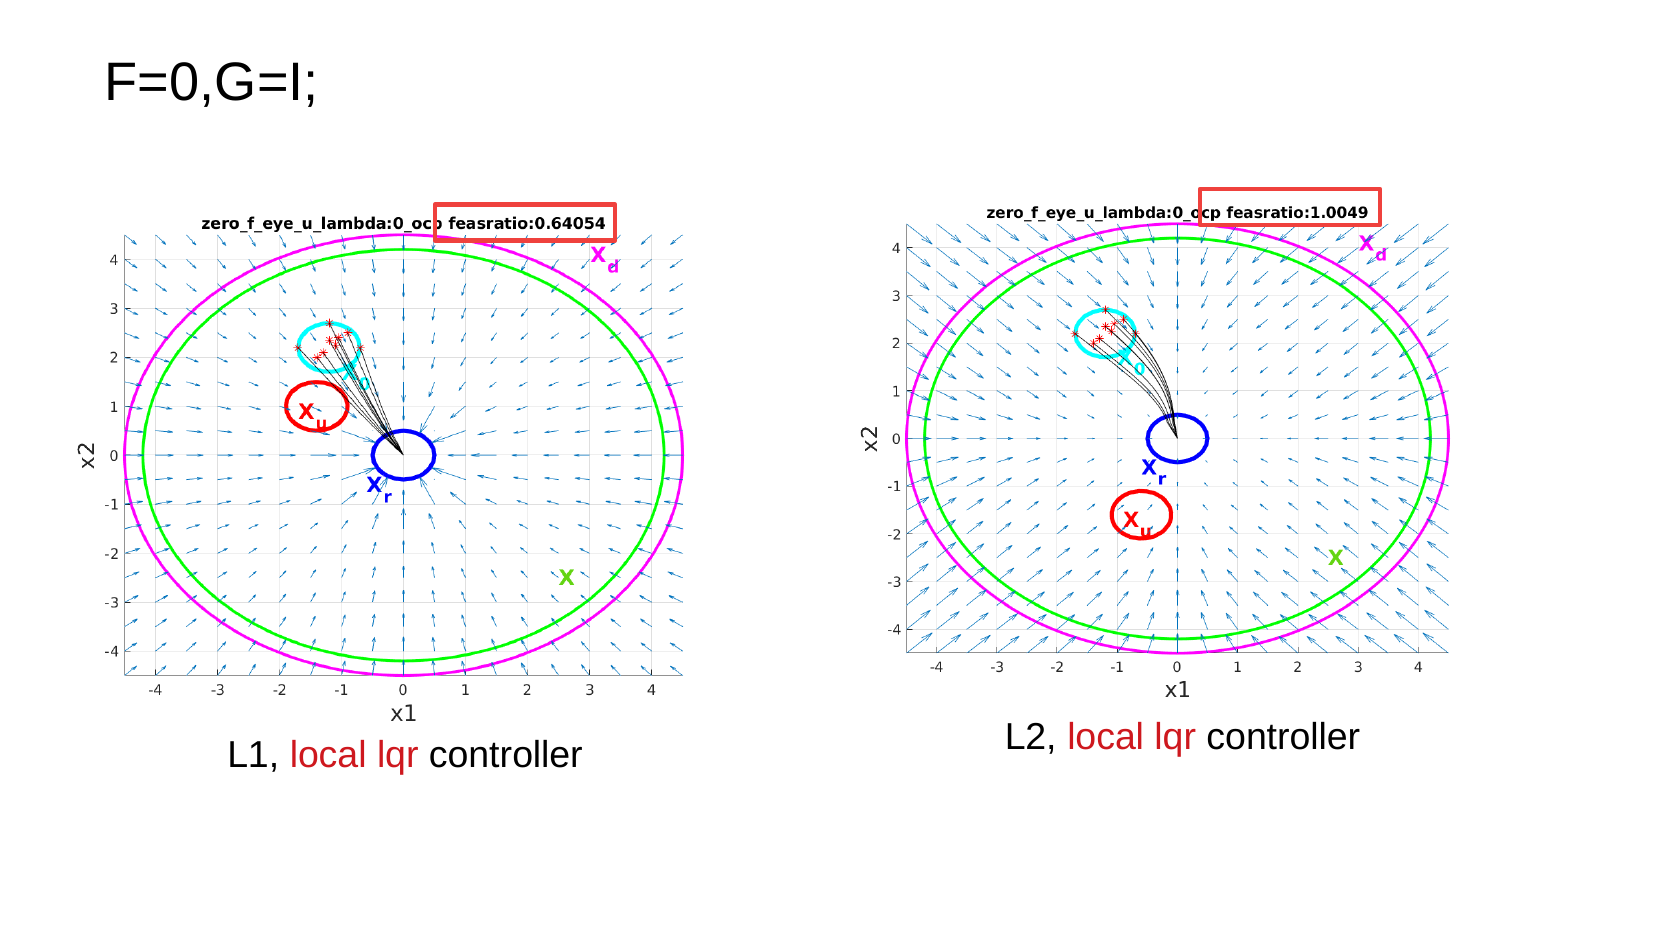

F=0,G=I;
L1, local lqr controller
L2, local lqr controller